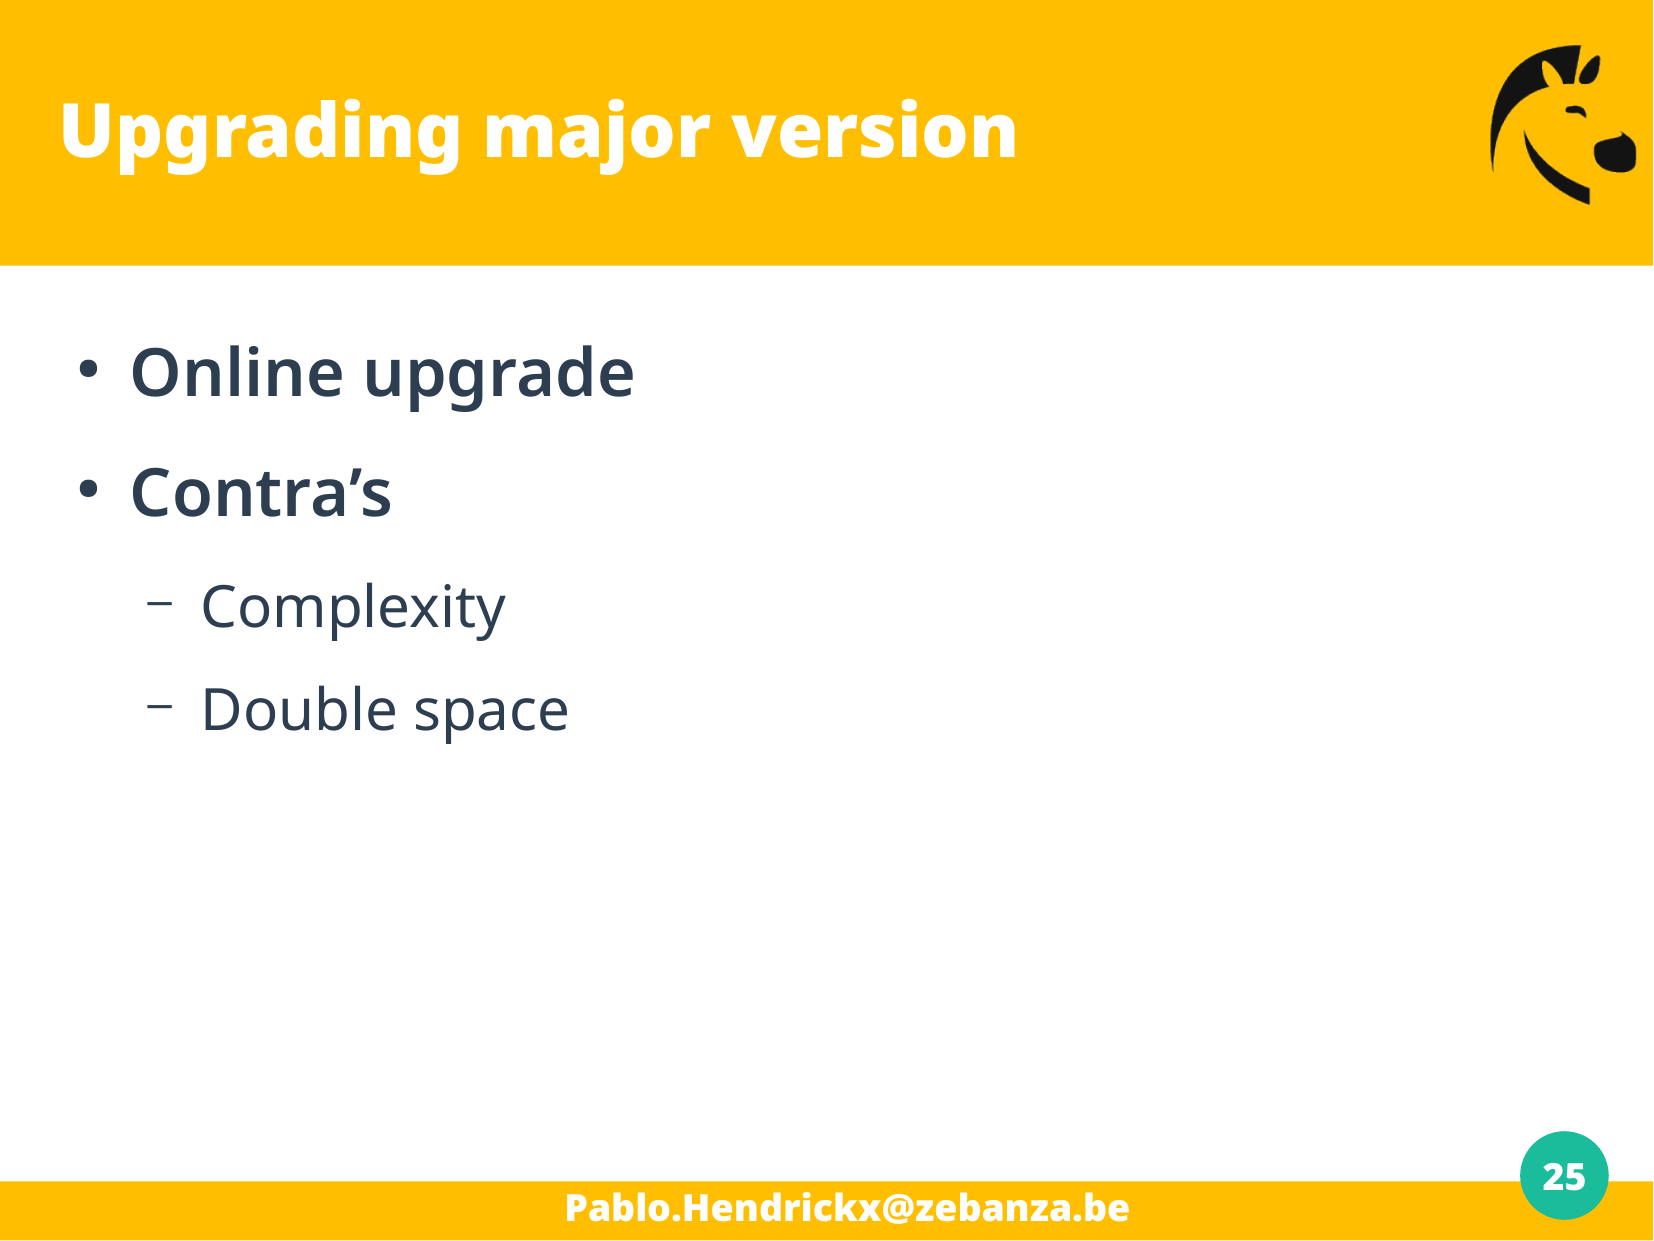

# Upgrading major version
Online upgrade
Contra’s
Complexity
Double space
25
Pablo.Hendrickx@zebanza.be